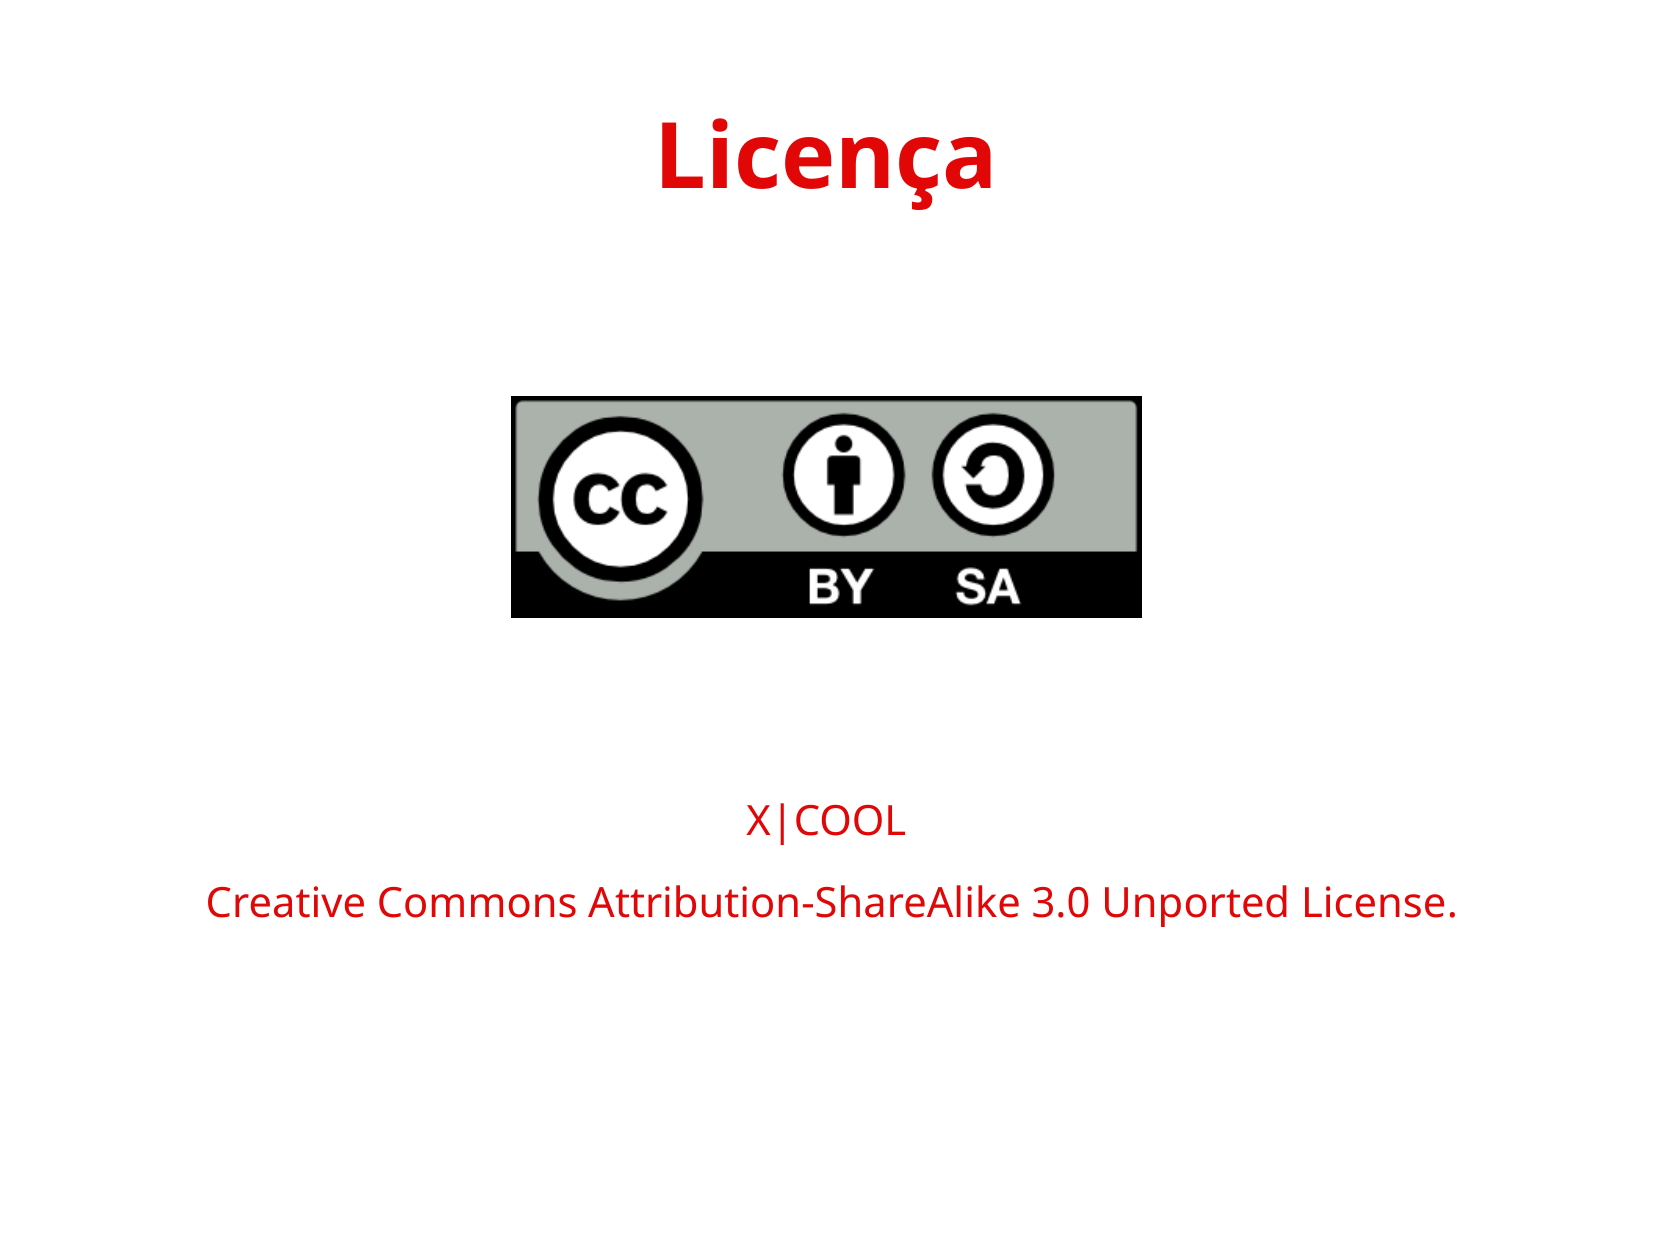

# Licença
X|COOL
 Creative Commons Attribution-ShareAlike 3.0 Unported License.